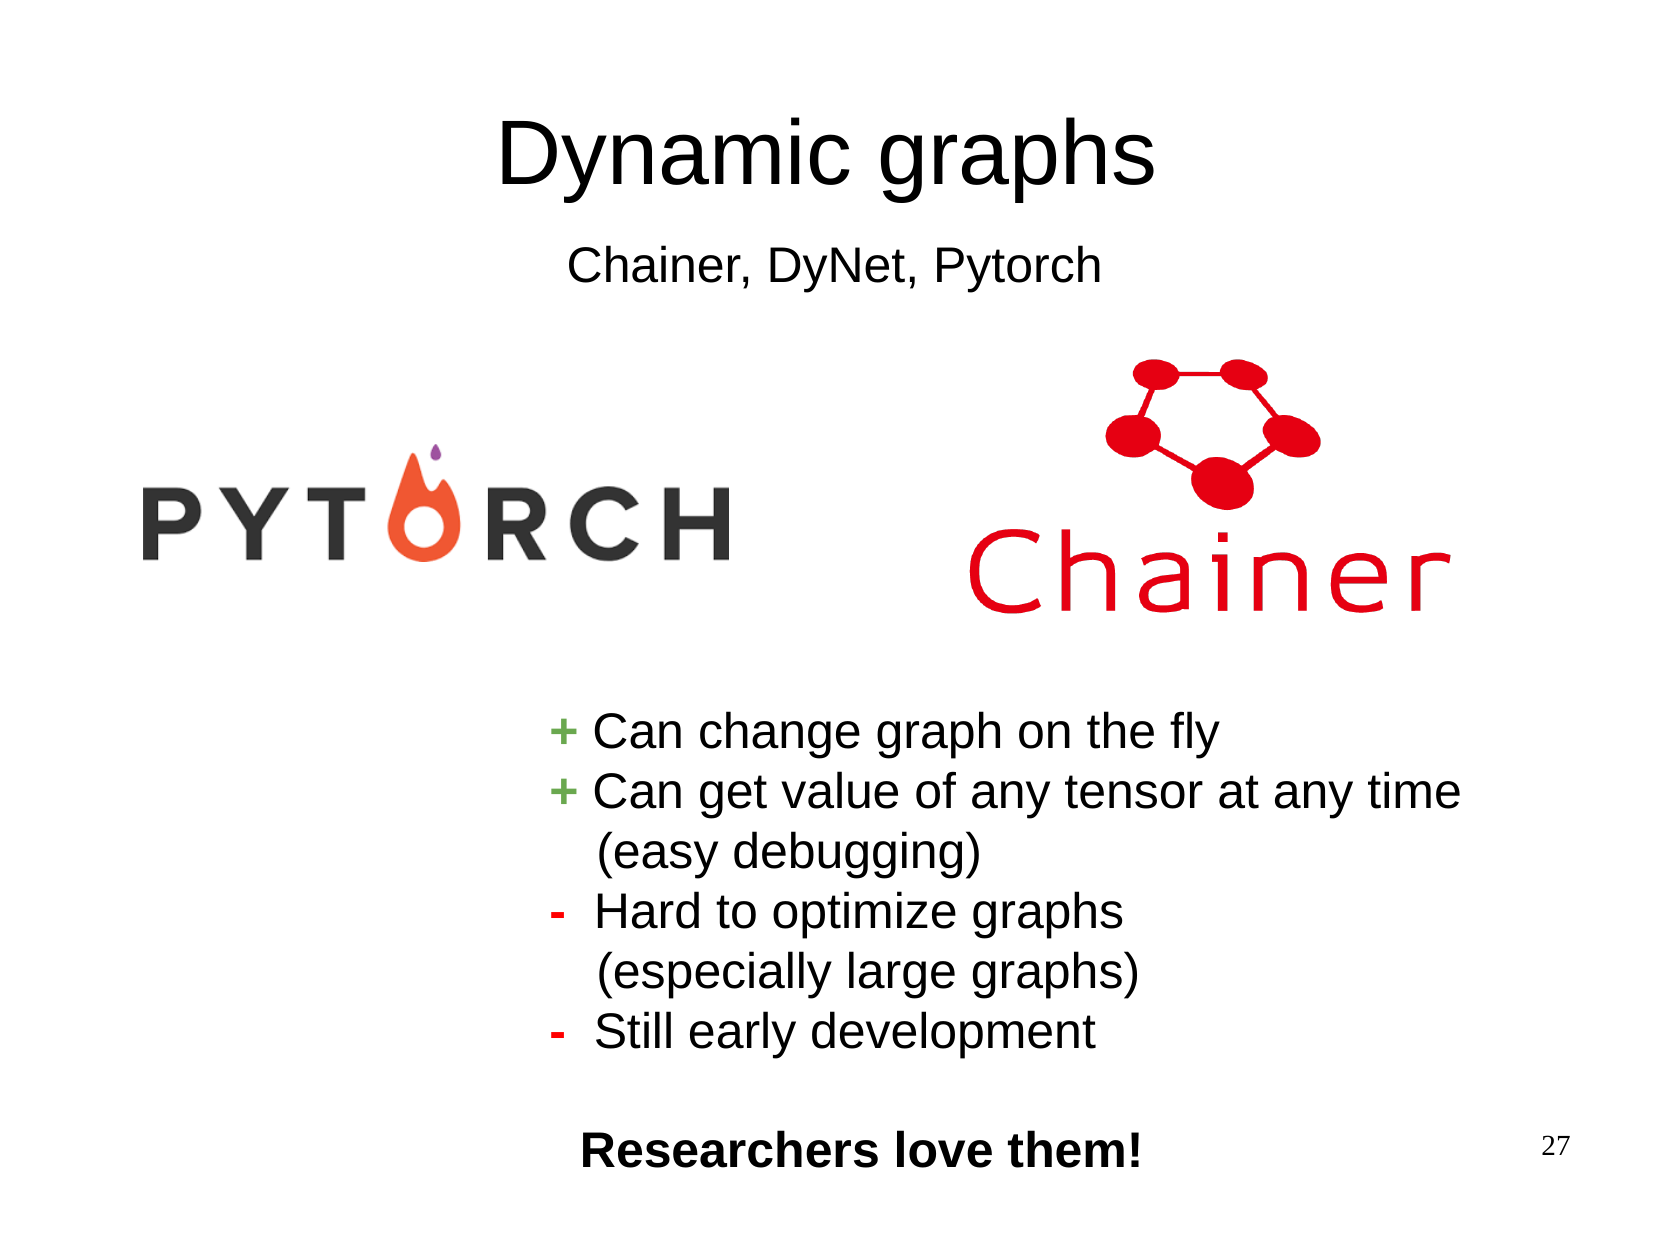

# Dynamic graphs
Chainer, DyNet, Pytorch
 + Can change graph on the fly
 + Can get value of any tensor at any time
	(easy debugging)
 - Hard to optimize graphs
	(especially large graphs)
 - Still early development
Researchers love them!
27